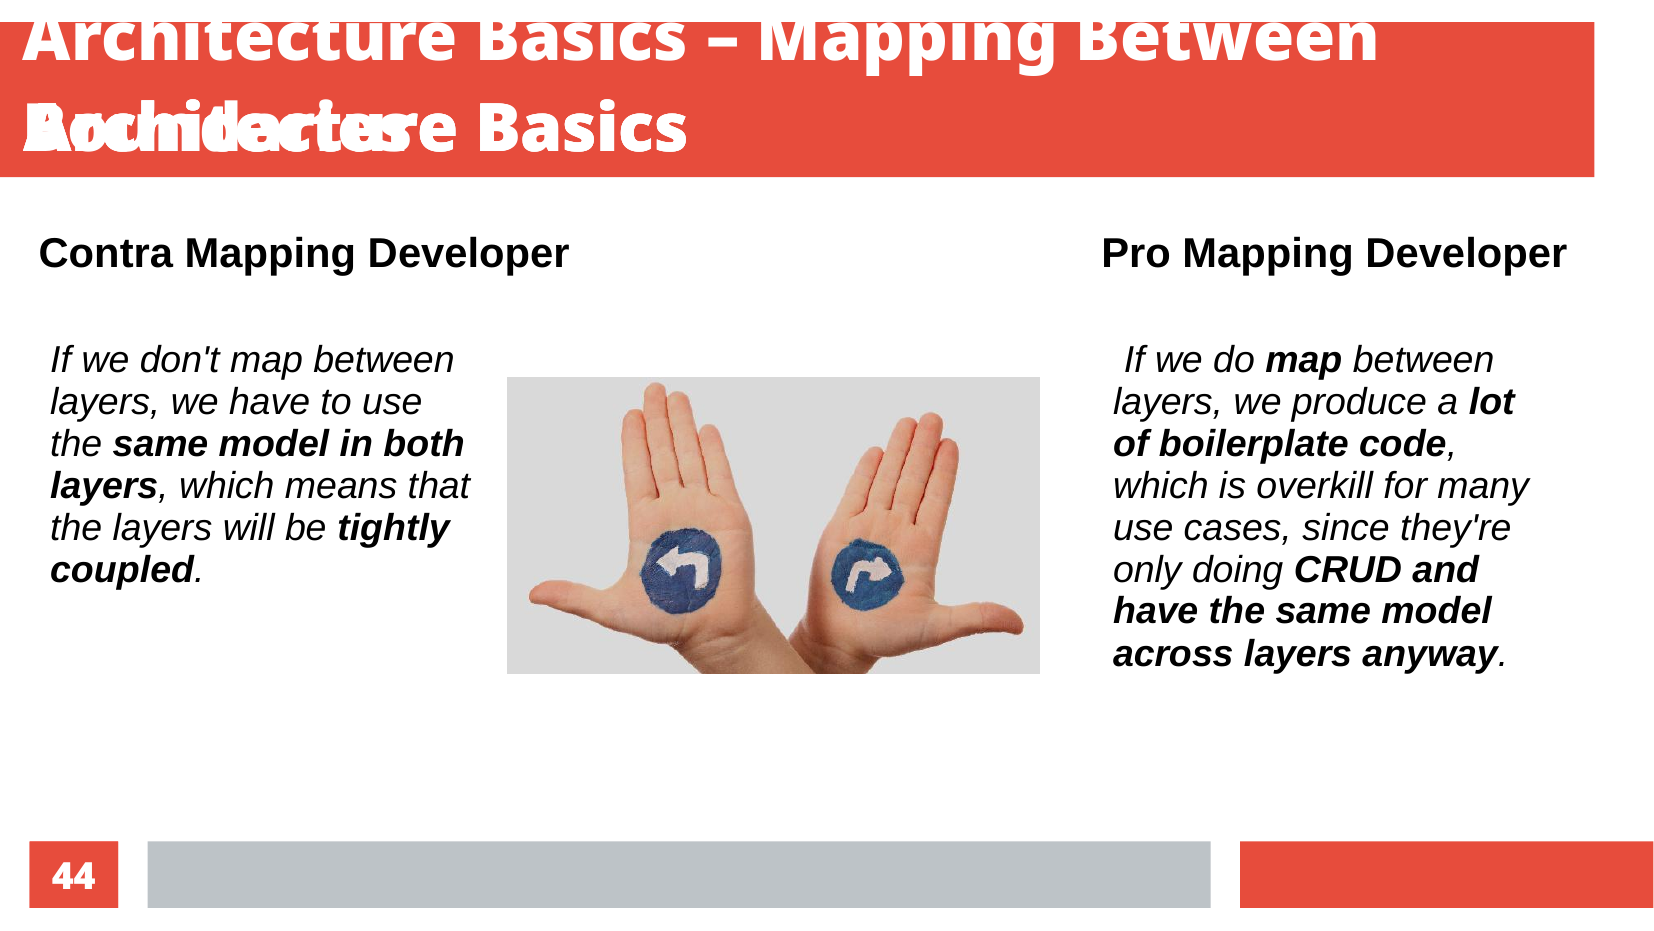

Architecture Basics – Mapping Between Boundaries
Architecture Basics
Architecture Basics
# Architecture Basics
Contra Mapping Developer
Pro Mapping Developer
If we don't map between layers, we have to use the same model in both layers, which means that the layers will be tightly coupled.
 If we do map between layers, we produce a lot of boilerplate code, which is overkill for many use cases, since they're only doing CRUD and have the same model across layers anyway.
44